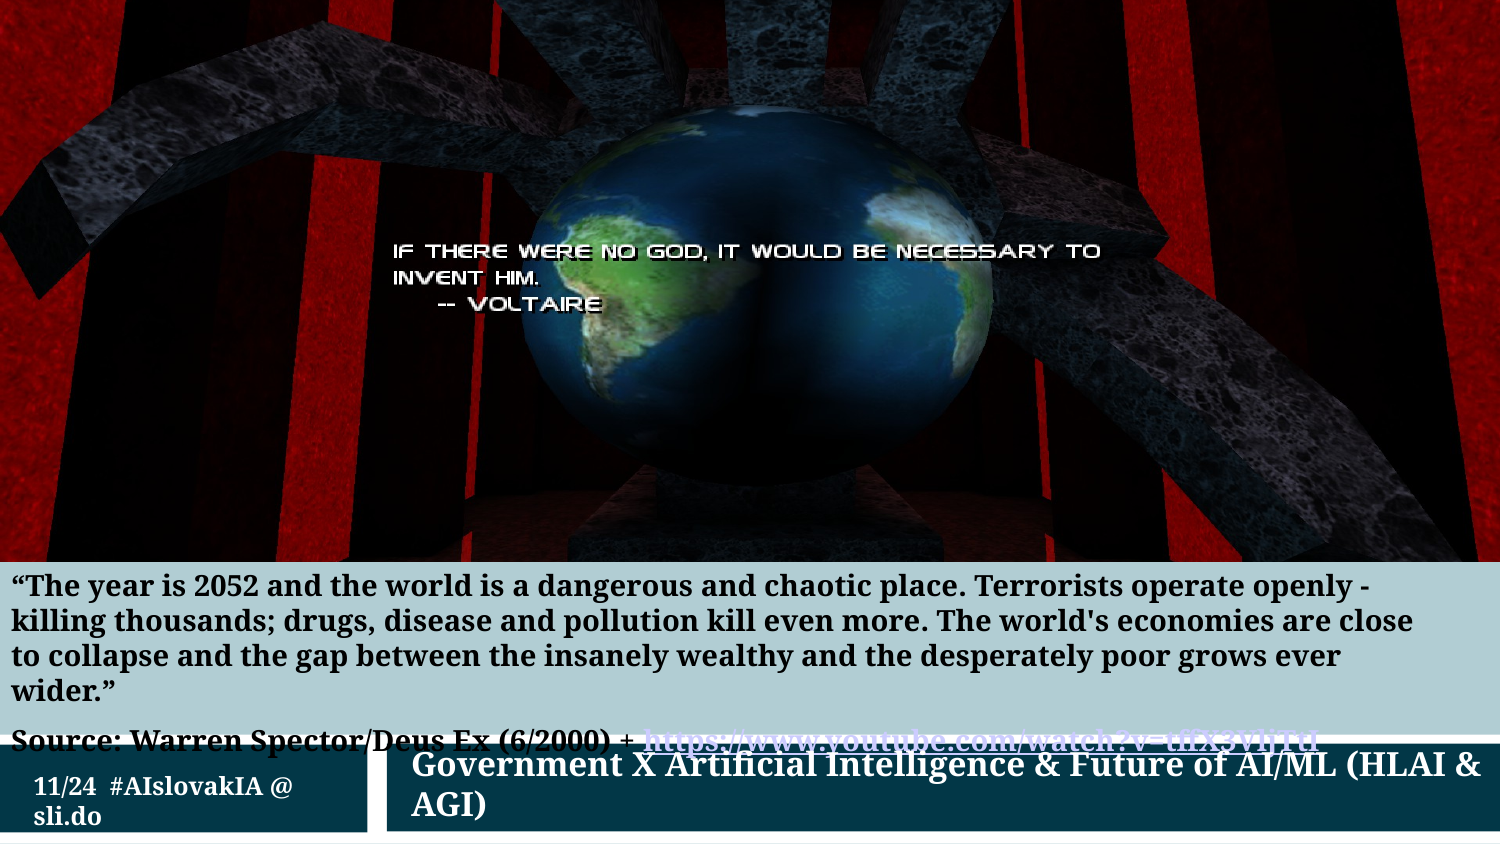

Explainable Machine Learning/AI (xAI), Era of Chatbots, AI & BI collide
“The year is 2052 and the world is a dangerous and chaotic place. Terrorists operate openly - killing thousands; drugs, disease and pollution kill even more. The world's economies are close to collapse and the gap between the insanely wealthy and the desperately poor grows ever wider.”
Source: Warren Spector/Deus Ex (6/2000) + https://www.youtube.com/watch?v=tffX3VljTtI
Government X Artificial Intelligence & Future of AI/ML (HLAI & AGI)
11/24 #AIslovakIA @ sli.do